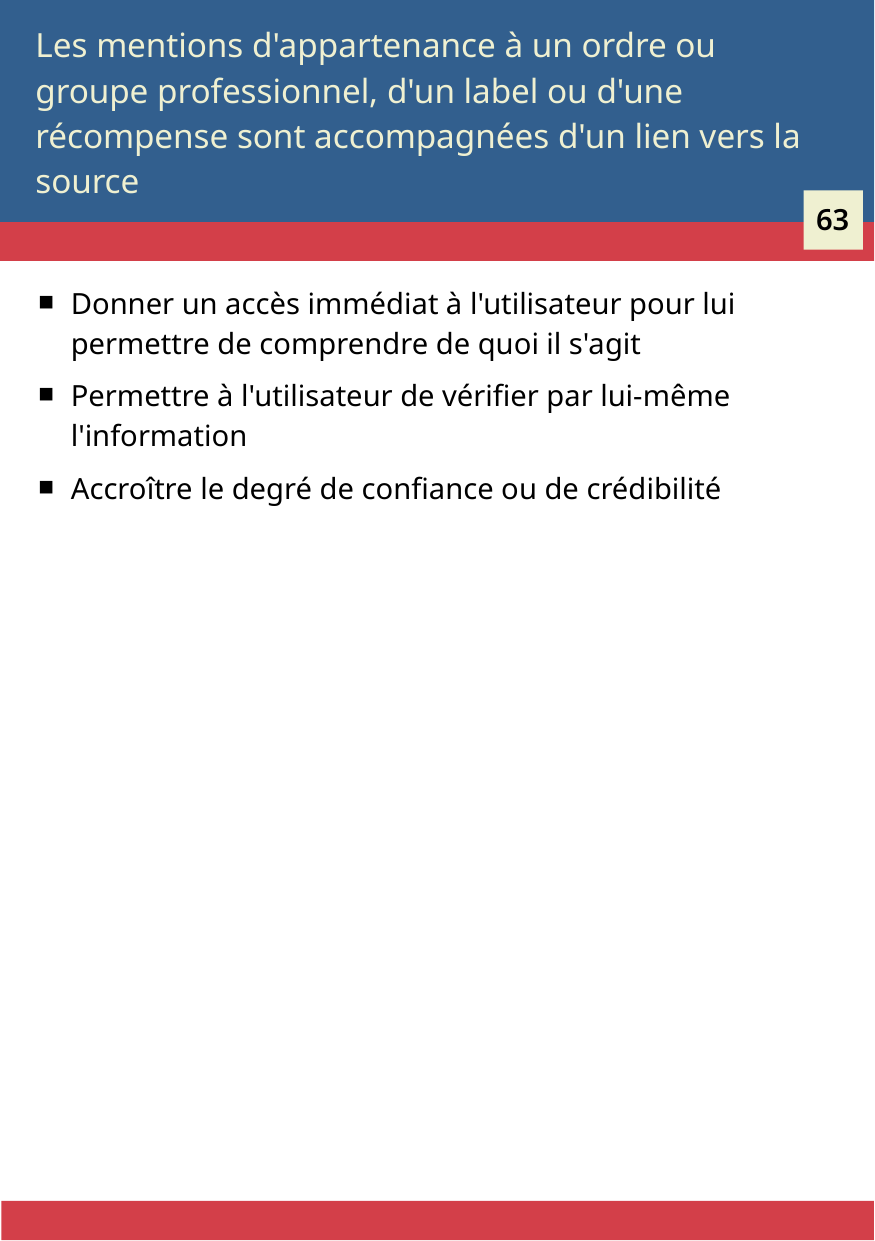

# Les mentions d'appartenance à un ordre ou groupe professionnel, d'un label ou d'une récompense sont accompagnées d'un lien vers la source
63
Donner un accès immédiat à l'utilisateur pour lui permettre de comprendre de quoi il s'agit
Permettre à l'utilisateur de vérifier par lui-même l'information
Accroître le degré de confiance ou de crédibilité